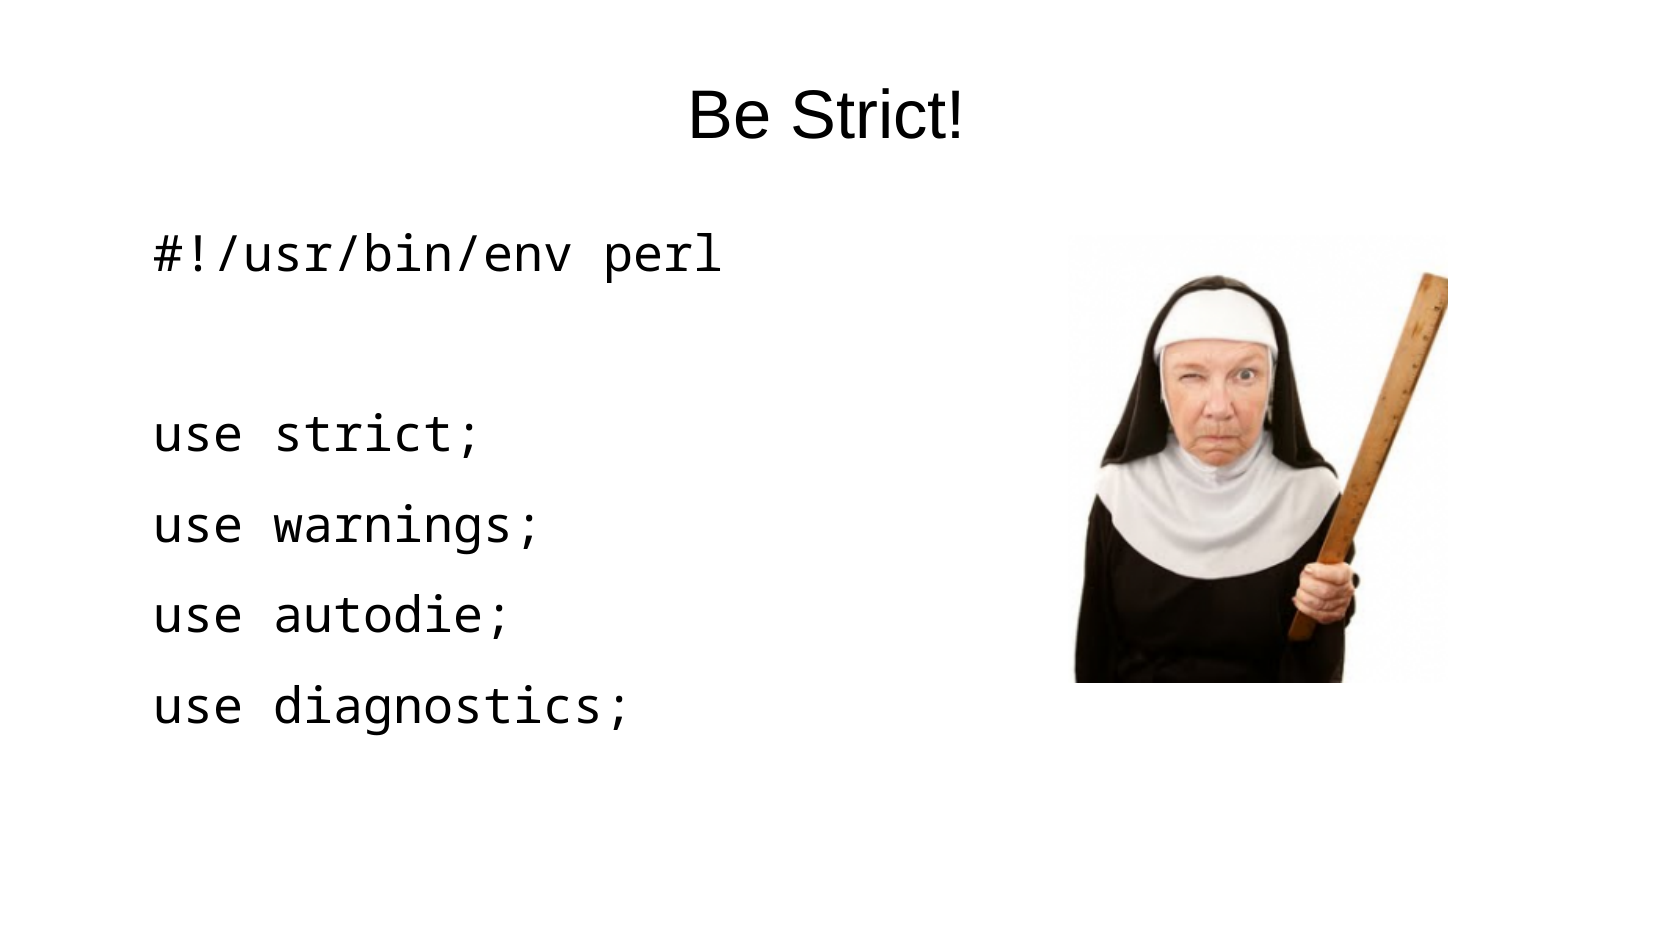

# Be Strict!
#!/usr/bin/env perl
use strict;
use warnings;
use autodie;
use diagnostics;